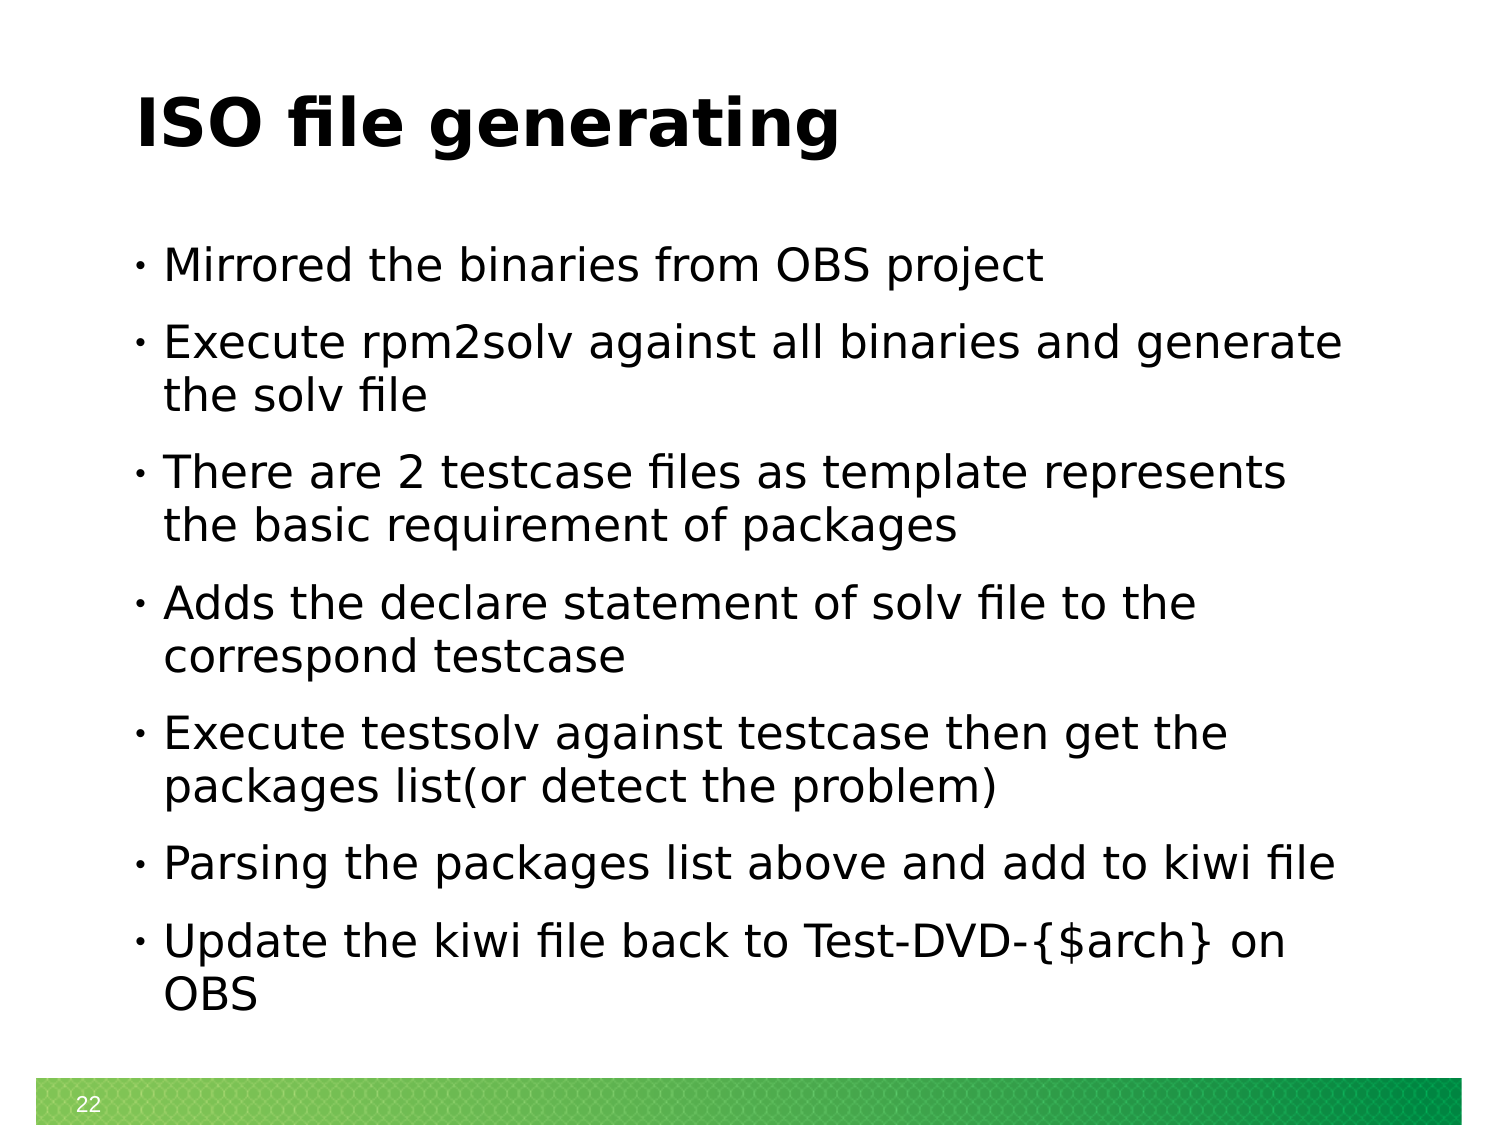

# ISO file generating
Mirrored the binaries from OBS project
Execute rpm2solv against all binaries and generate the solv file
There are 2 testcase files as template represents the basic requirement of packages
Adds the declare statement of solv file to the correspond testcase
Execute testsolv against testcase then get the packages list(or detect the problem)
Parsing the packages list above and add to kiwi file
Update the kiwi file back to Test-DVD-{$arch} on OBS